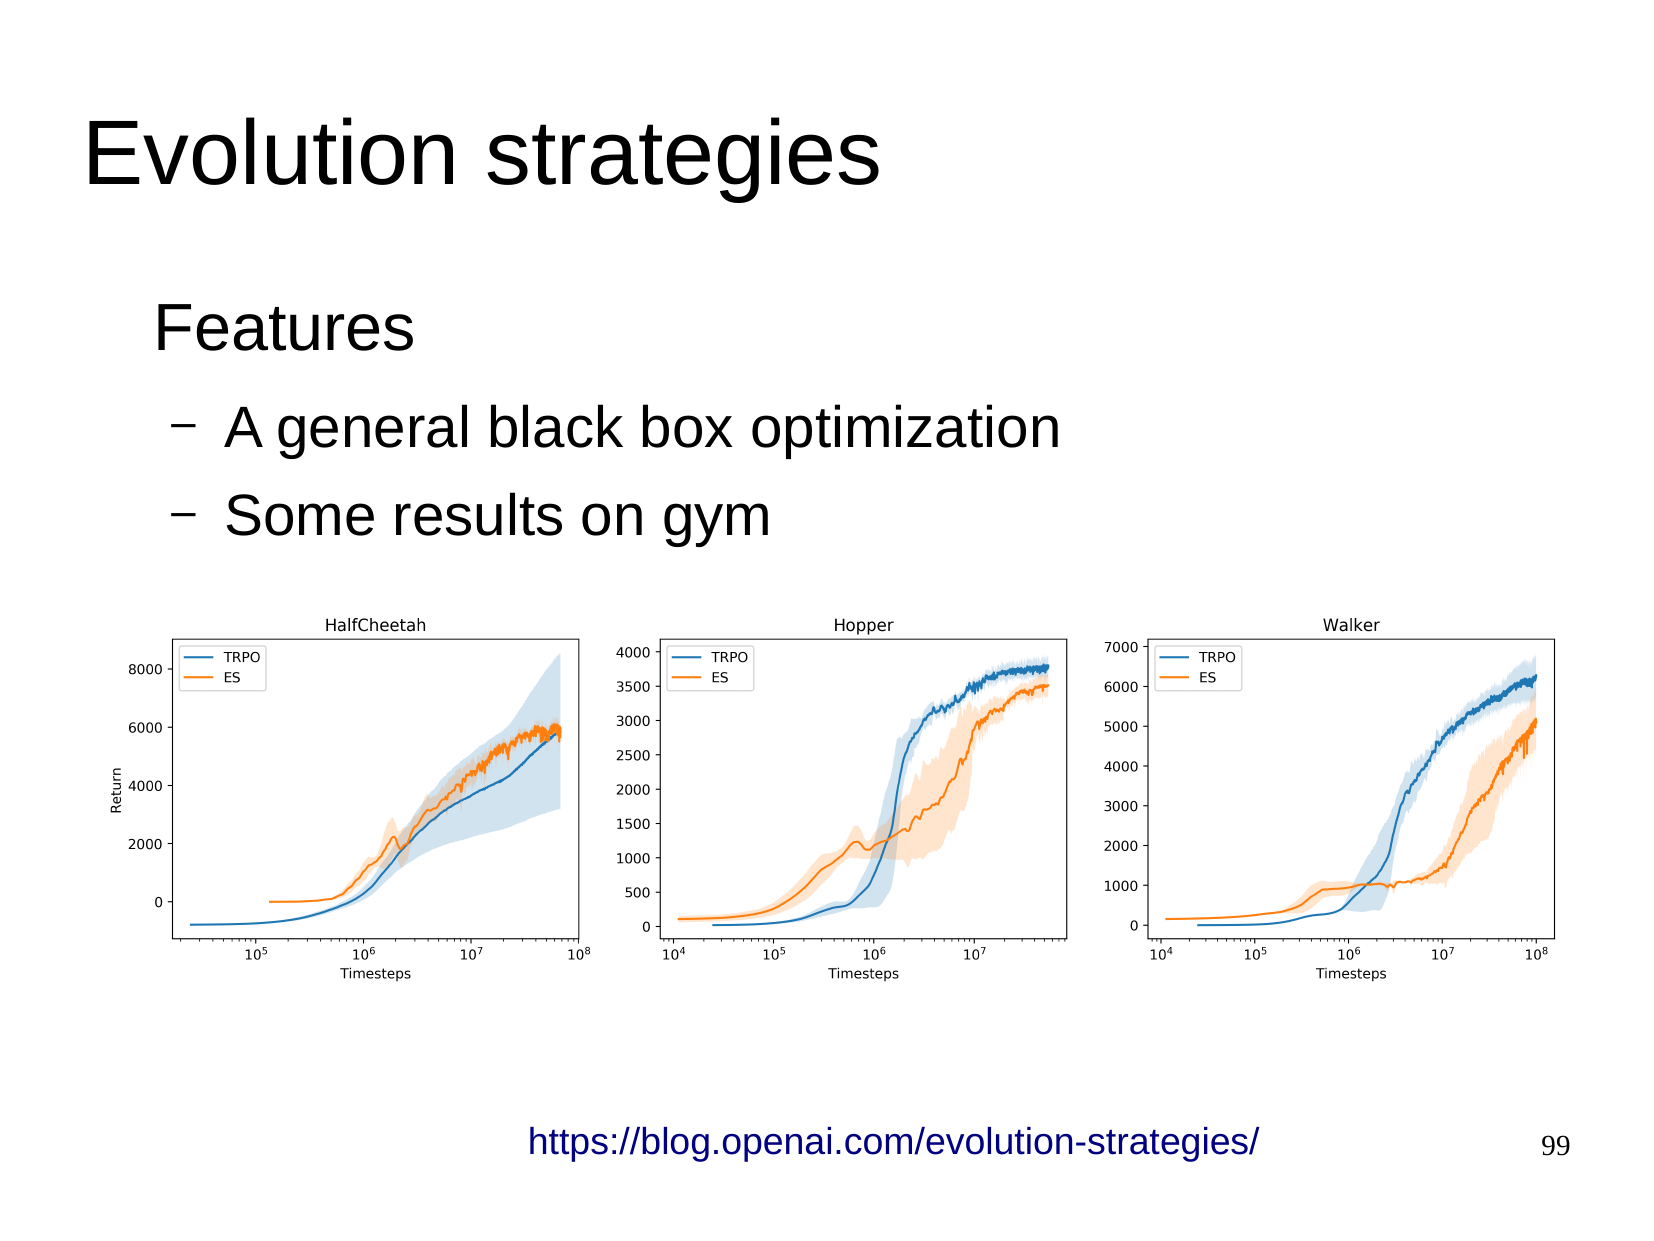

# Evolution strategies
Features
A general black box optimization
Some results on gym
https://blog.openai.com/evolution-strategies/
99